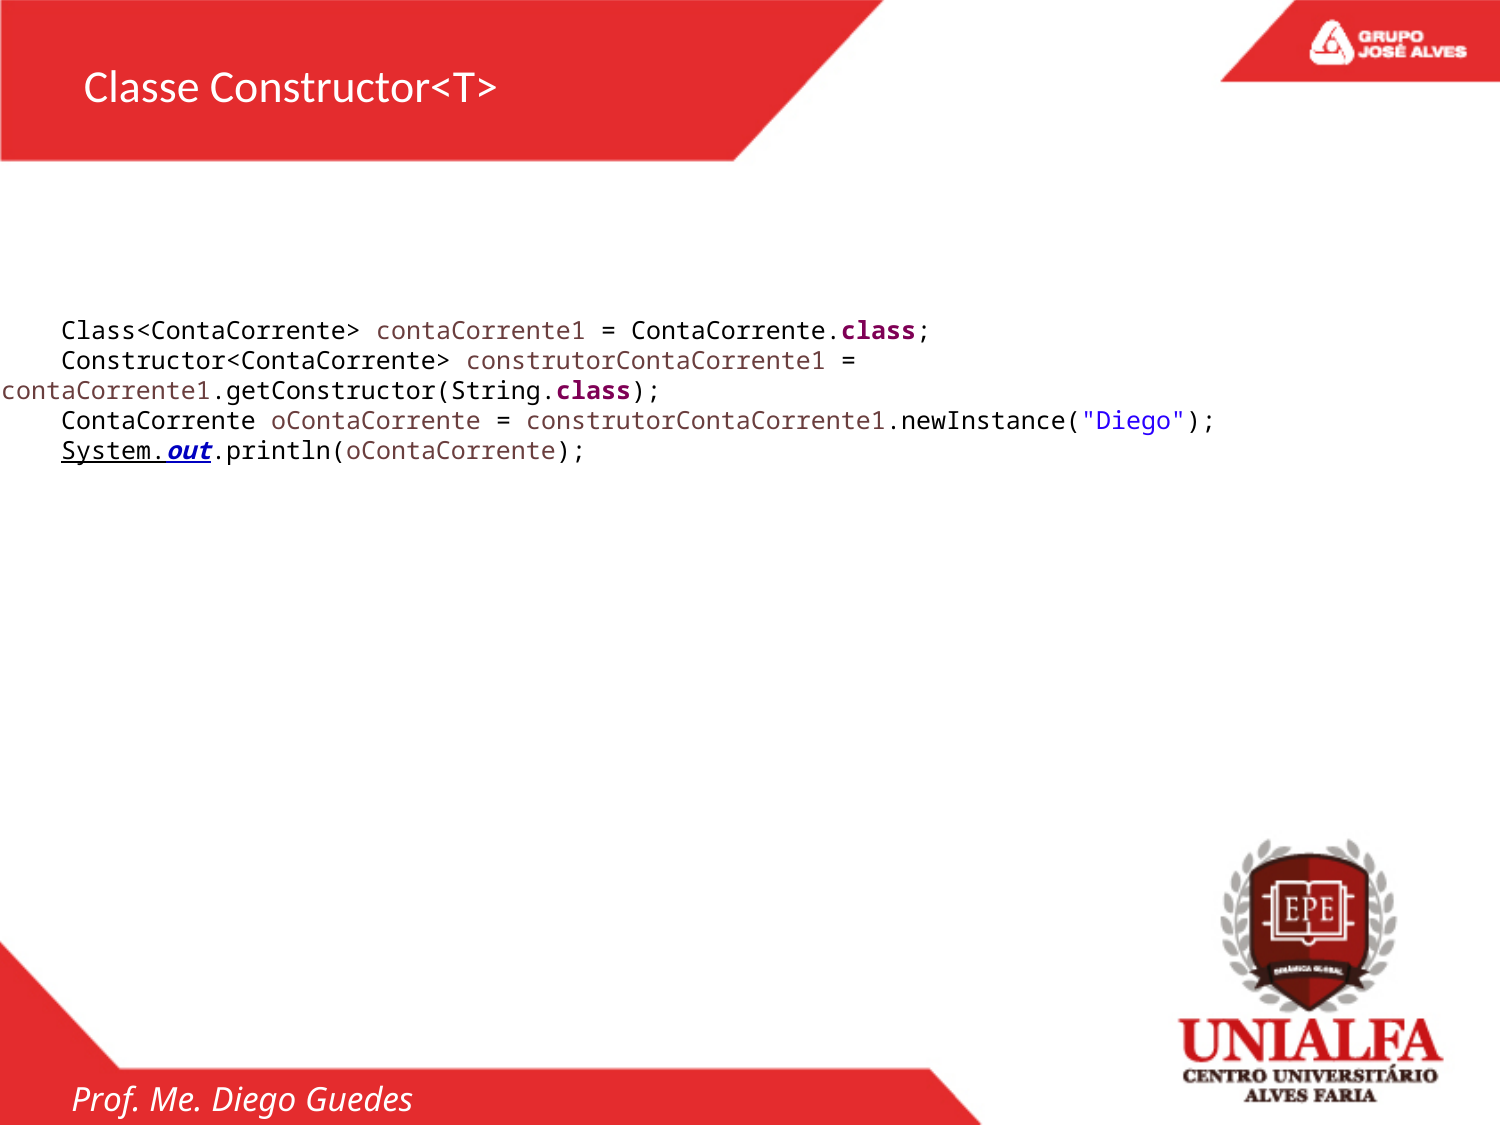

Classe Constructor<T>
 Class<ContaCorrente> contaCorrente1 = ContaCorrente.class;
 Constructor<ContaCorrente> construtorContaCorrente1 = contaCorrente1.getConstructor(String.class);
 ContaCorrente oContaCorrente = construtorContaCorrente1.newInstance("Diego");
 System.out.println(oContaCorrente);
Prof. Me. Diego Guedes